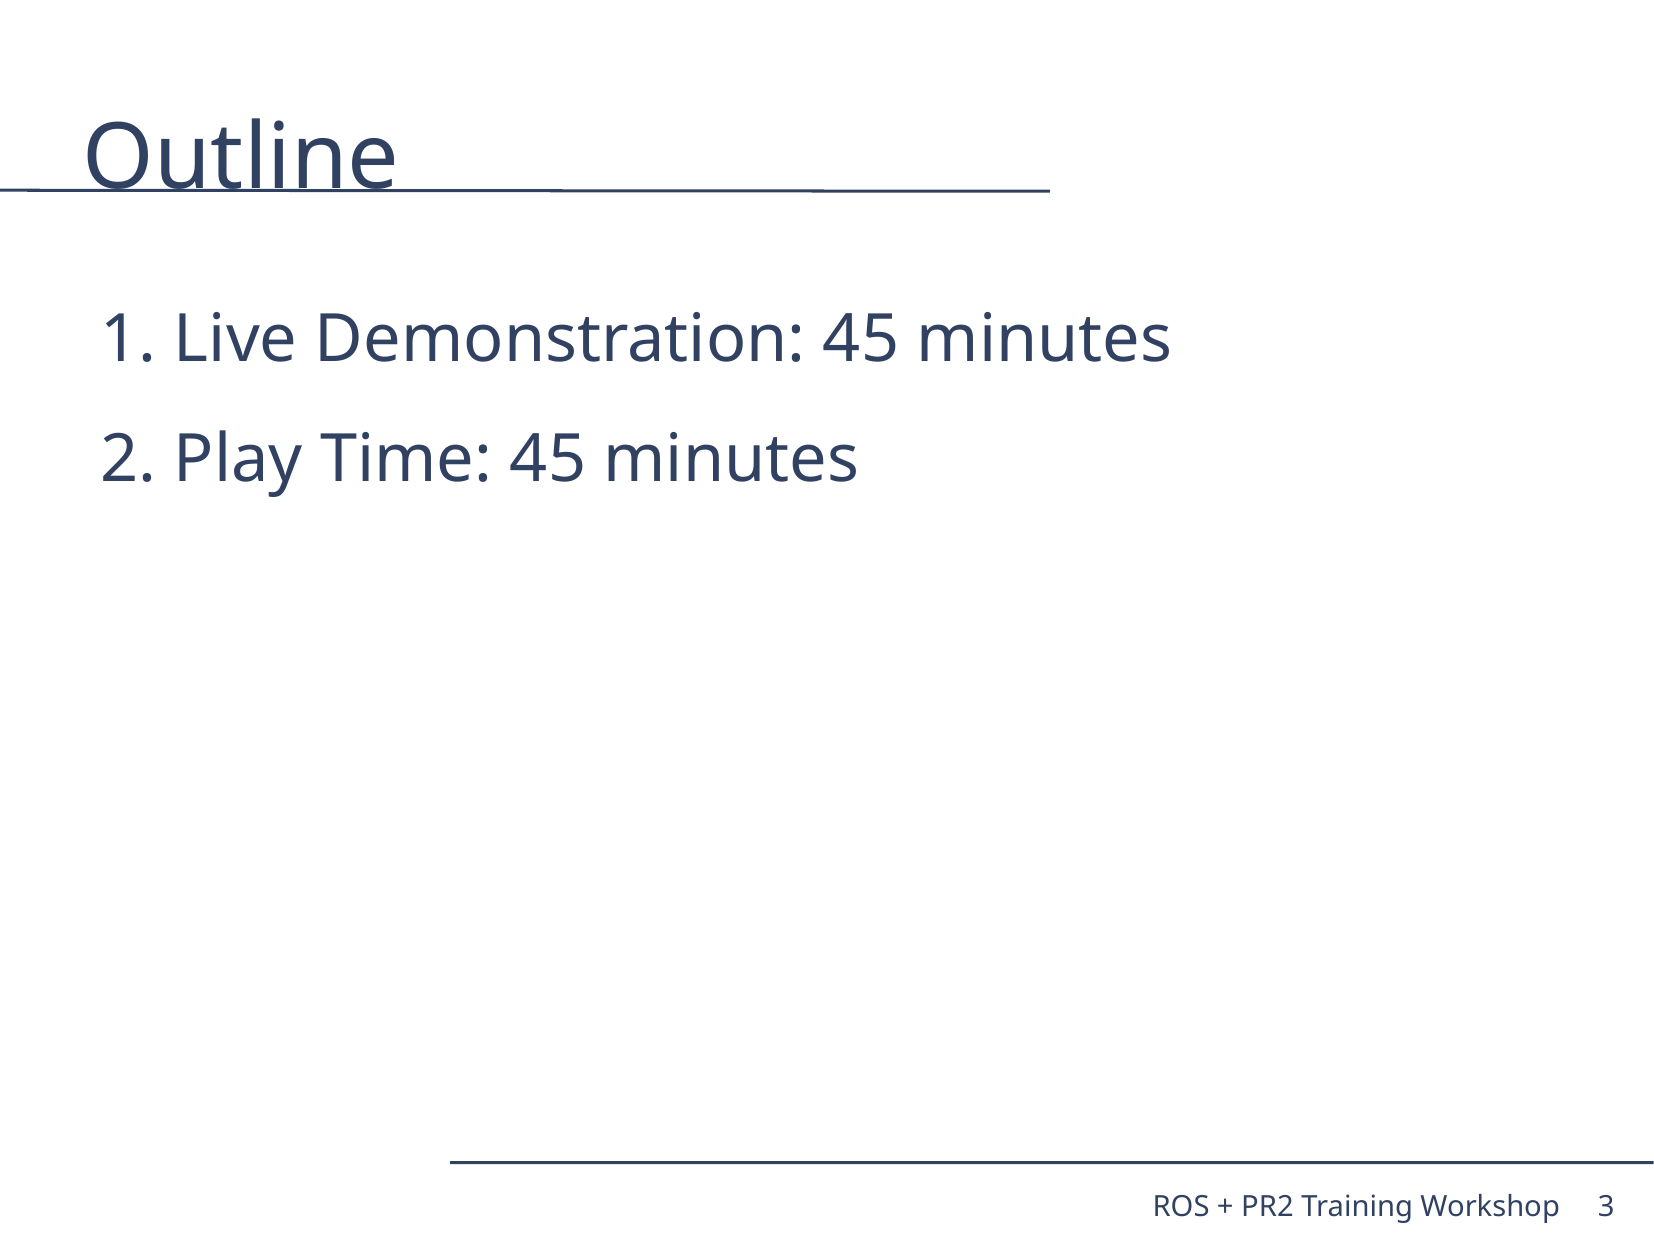

# Outline
 Live Demonstration: 45 minutes
 Play Time: 45 minutes